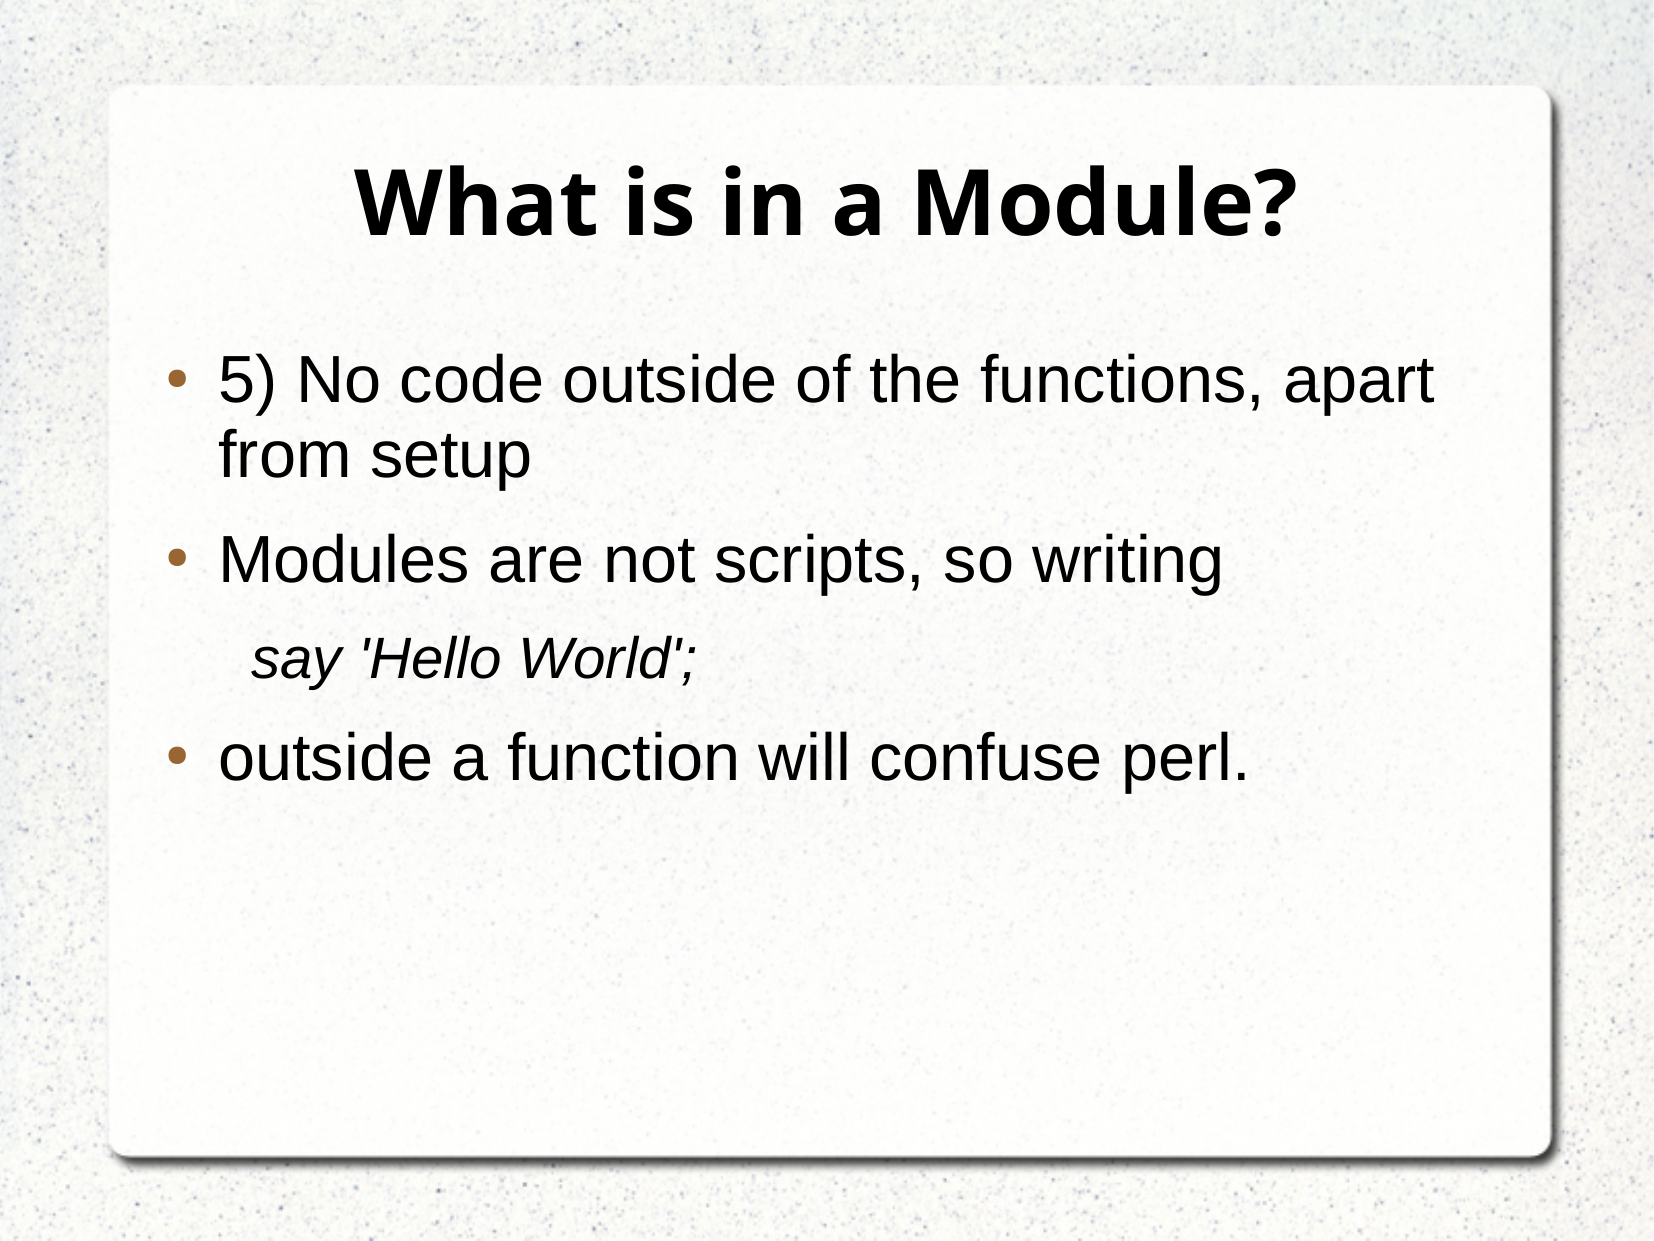

# What is in a Module?
5) No code outside of the functions, apart from setup
Modules are not scripts, so writing
 say 'Hello World';
outside a function will confuse perl.